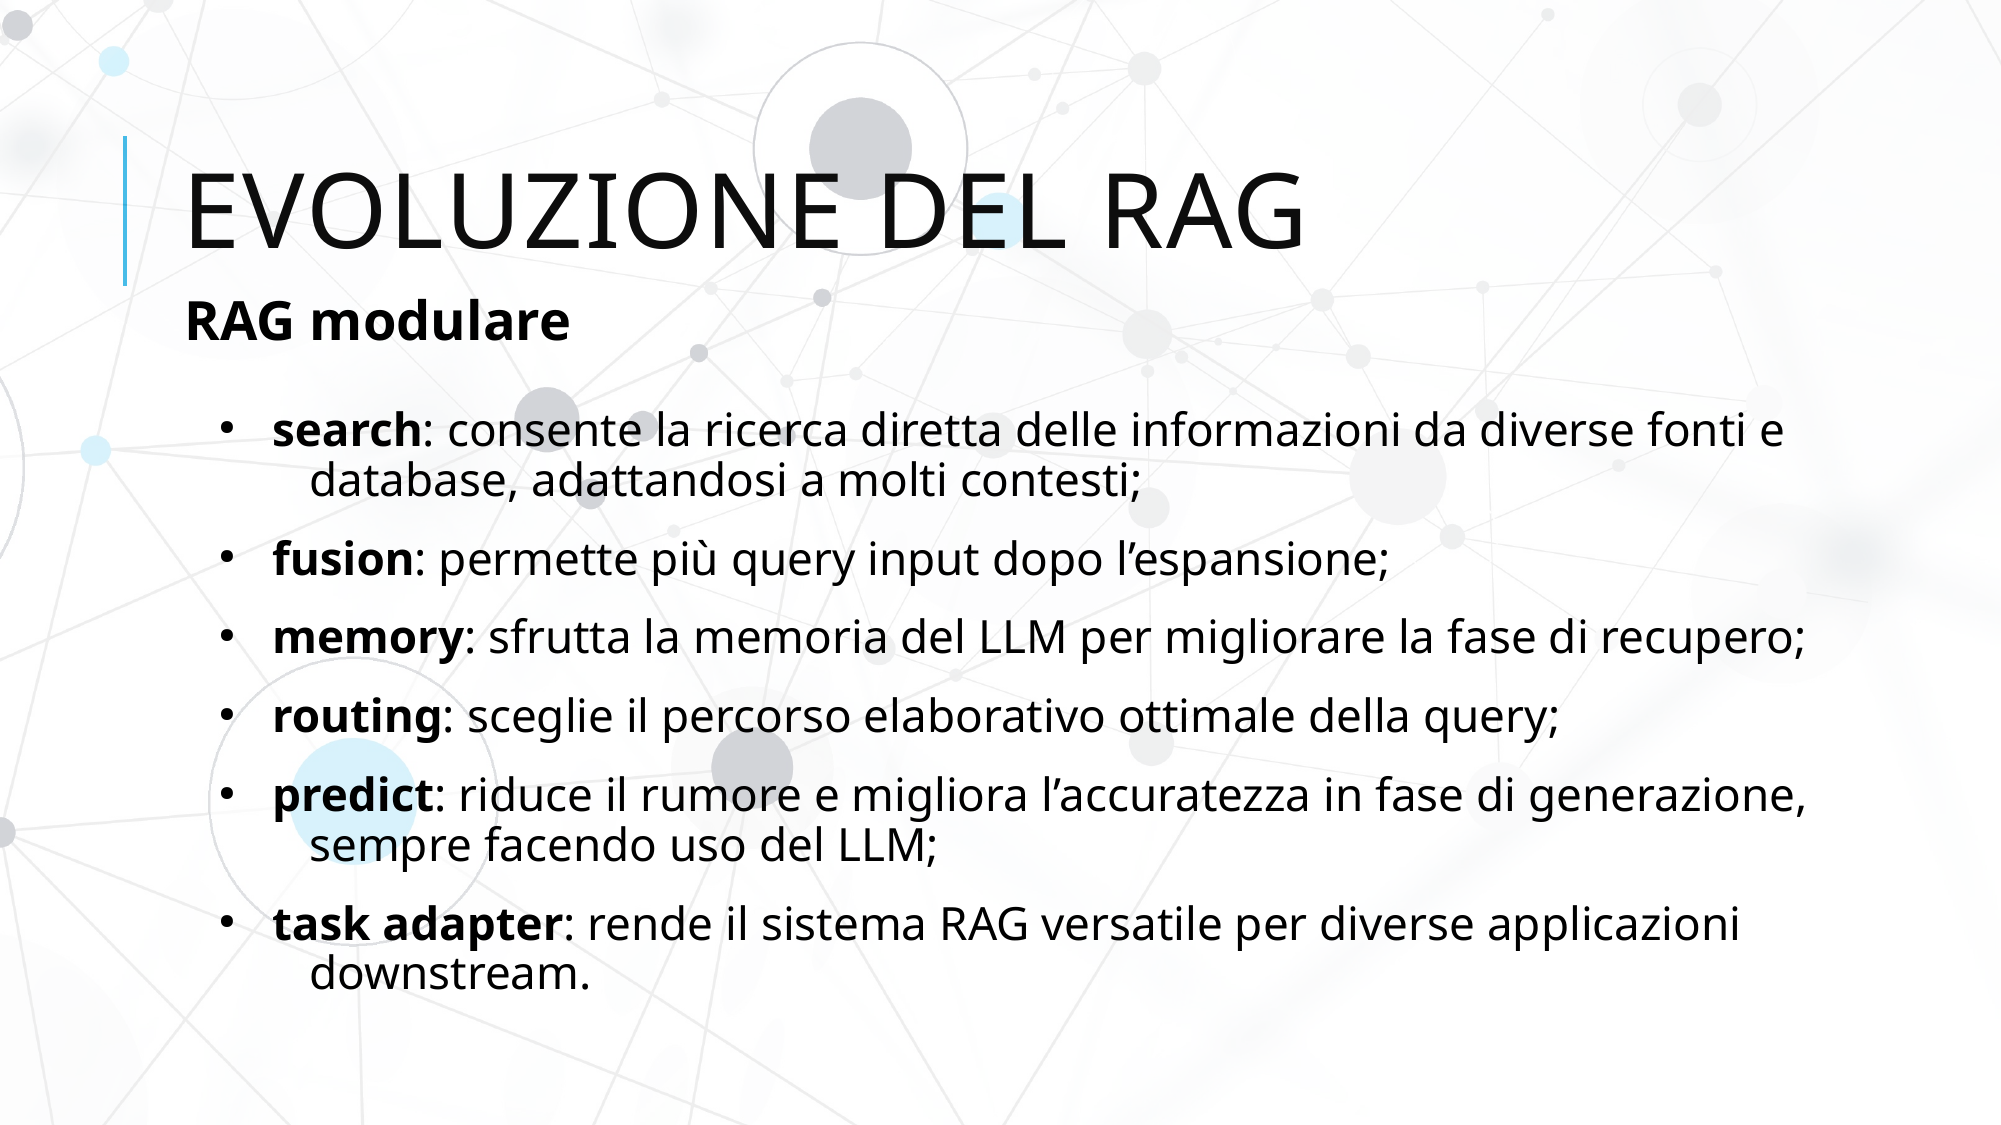

# Evoluzione del rag
 RAG modulare
search: consente la ricerca diretta delle informazioni da diverse fonti e database, adattandosi a molti contesti;
fusion: permette più query input dopo l’espansione;
memory: sfrutta la memoria del LLM per migliorare la fase di recupero;
routing: sceglie il percorso elaborativo ottimale della query;
predict: riduce il rumore e migliora l’accuratezza in fase di generazione, sempre facendo uso del LLM;
task adapter: rende il sistema RAG versatile per diverse applicazioni downstream.